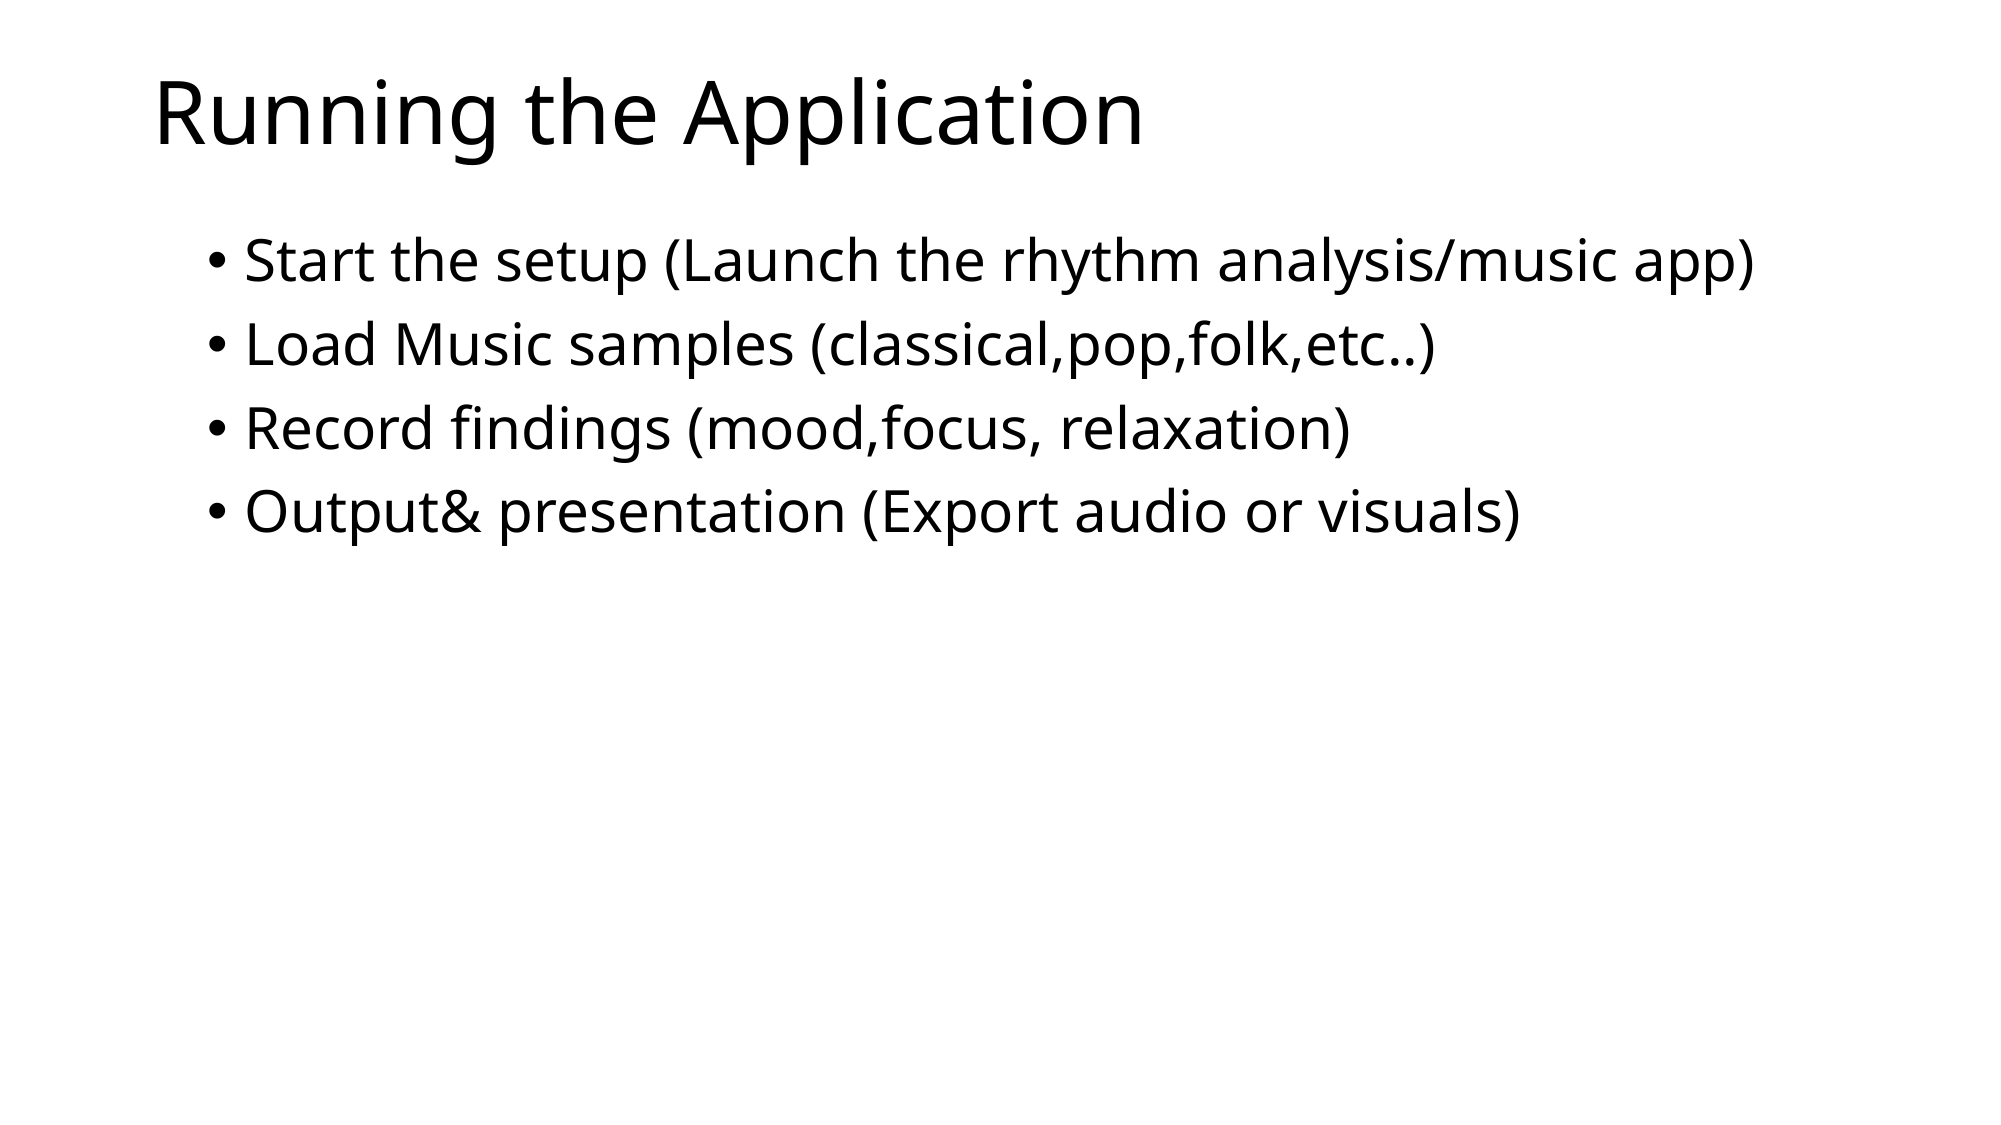

# Running the Application
Start the setup (Launch the rhythm analysis/music app)
Load Music samples (classical,pop,folk,etc..)
Record findings (mood,focus, relaxation)
Output& presentation (Export audio or visuals)